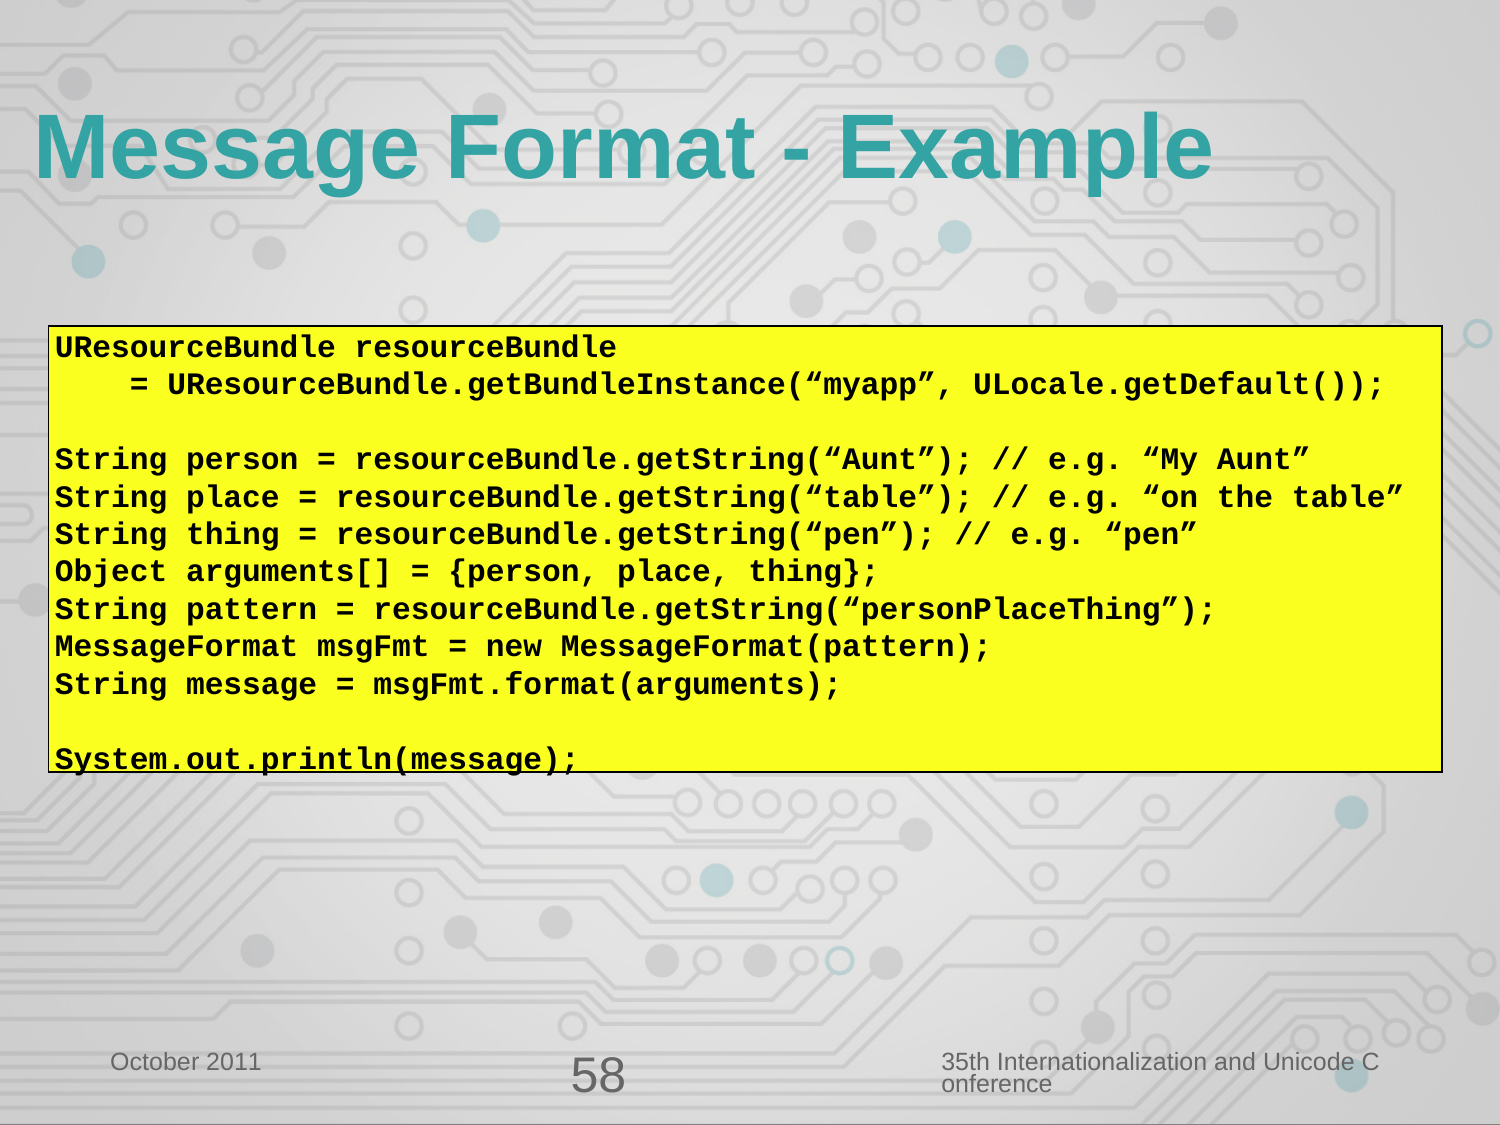

# Message Format - Example
UResourceBundle resourceBundle
 = UResourceBundle.getBundleInstance(“myapp”, ULocale.getDefault());
String person = resourceBundle.getString(“Aunt”); // e.g. “My Aunt”
String place = resourceBundle.getString(“table”); // e.g. “on the table”
String thing = resourceBundle.getString(“pen”); // e.g. “pen”
Object arguments[] = {person, place, thing};
String pattern = resourceBundle.getString(“personPlaceThing”);
MessageFormat msgFmt = new MessageFormat(pattern);
String message = msgFmt.format(arguments);
System.out.println(message);
October 2011
58
35th Internationalization and Unicode Conference